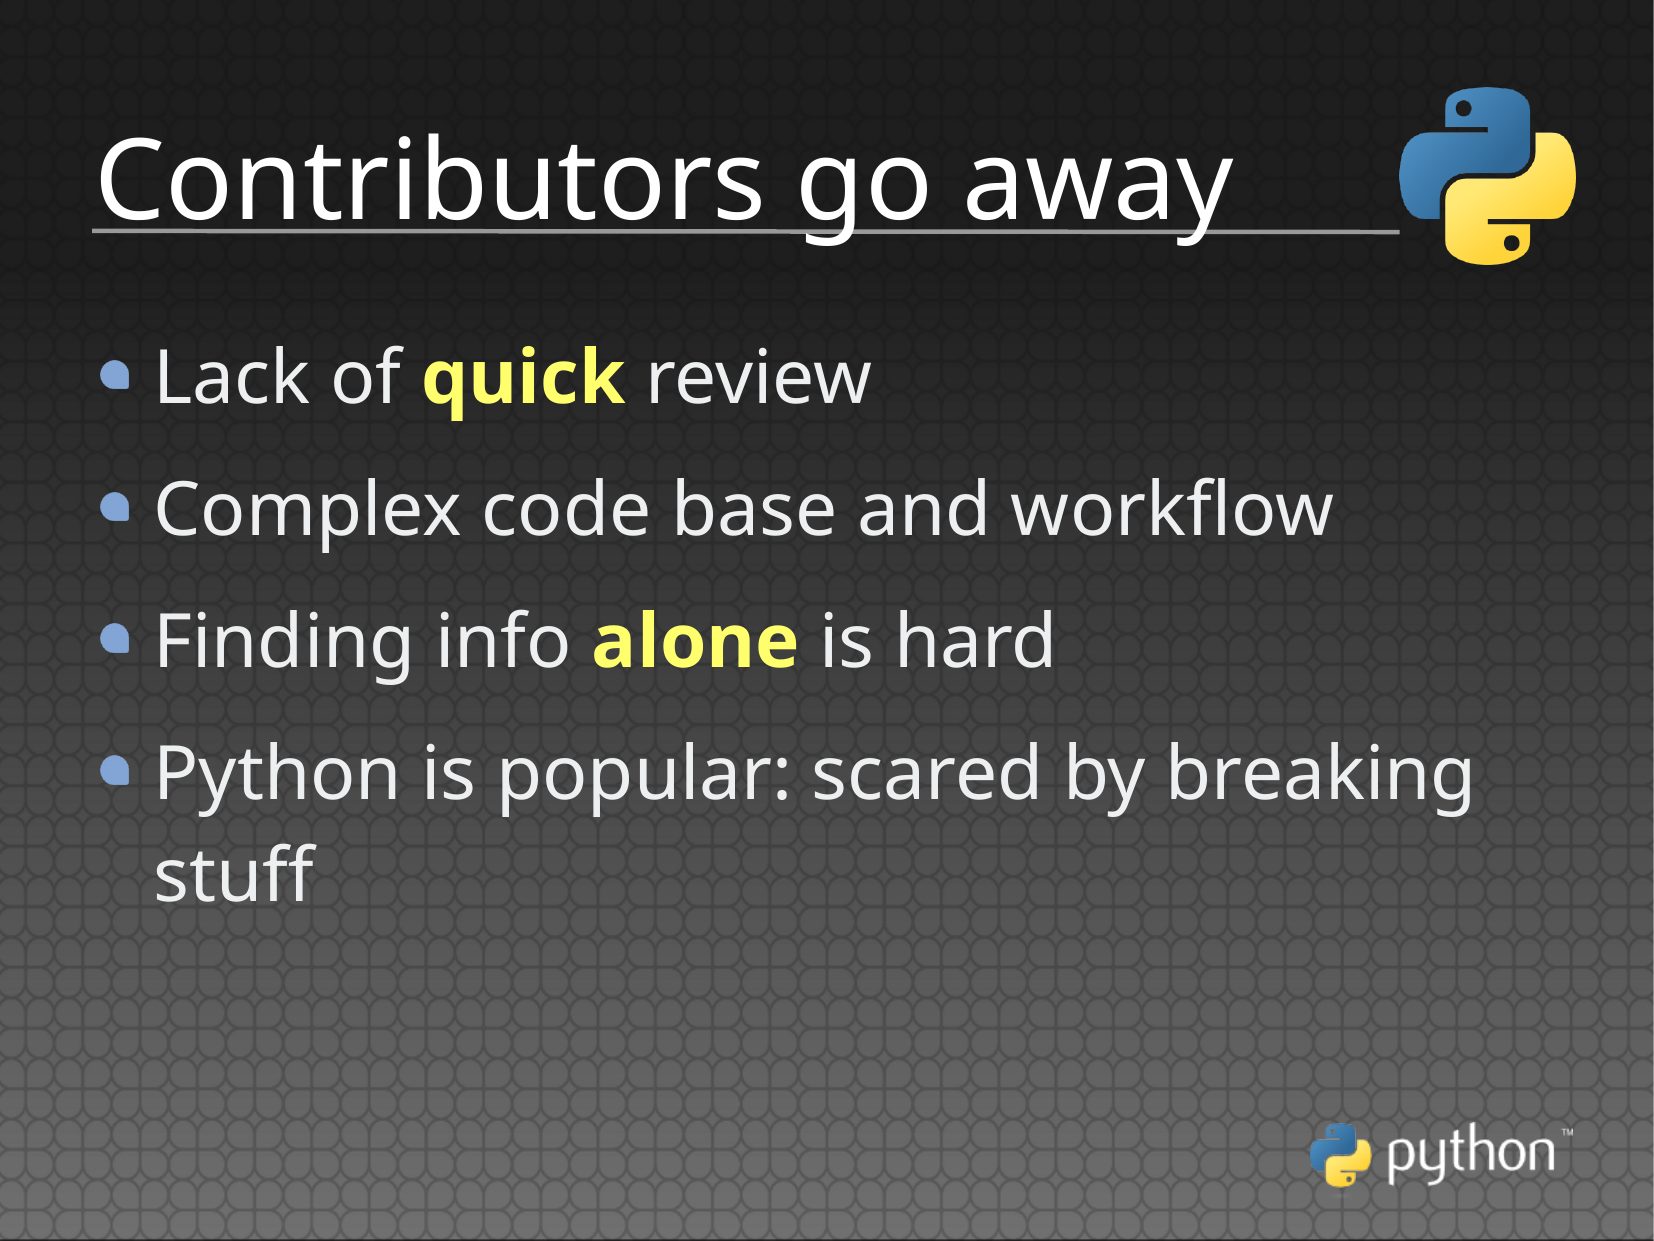

Contributors go away
# Lack of quick review
Complex code base and workflow
Finding info alone is hard
Python is popular: scared by breaking stuff